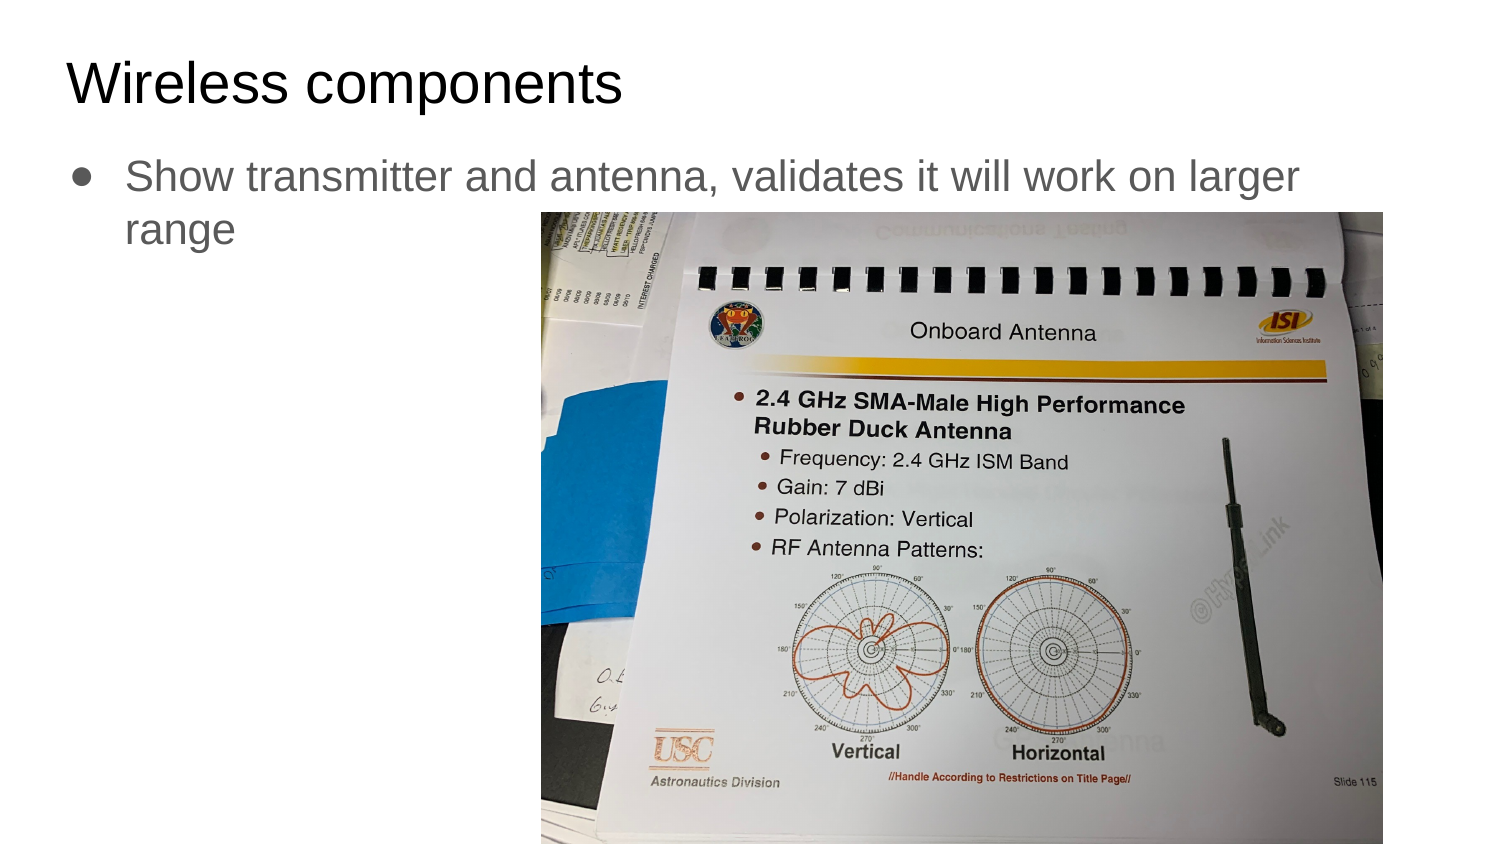

# Wireless components
Show transmitter and antenna, validates it will work on larger range